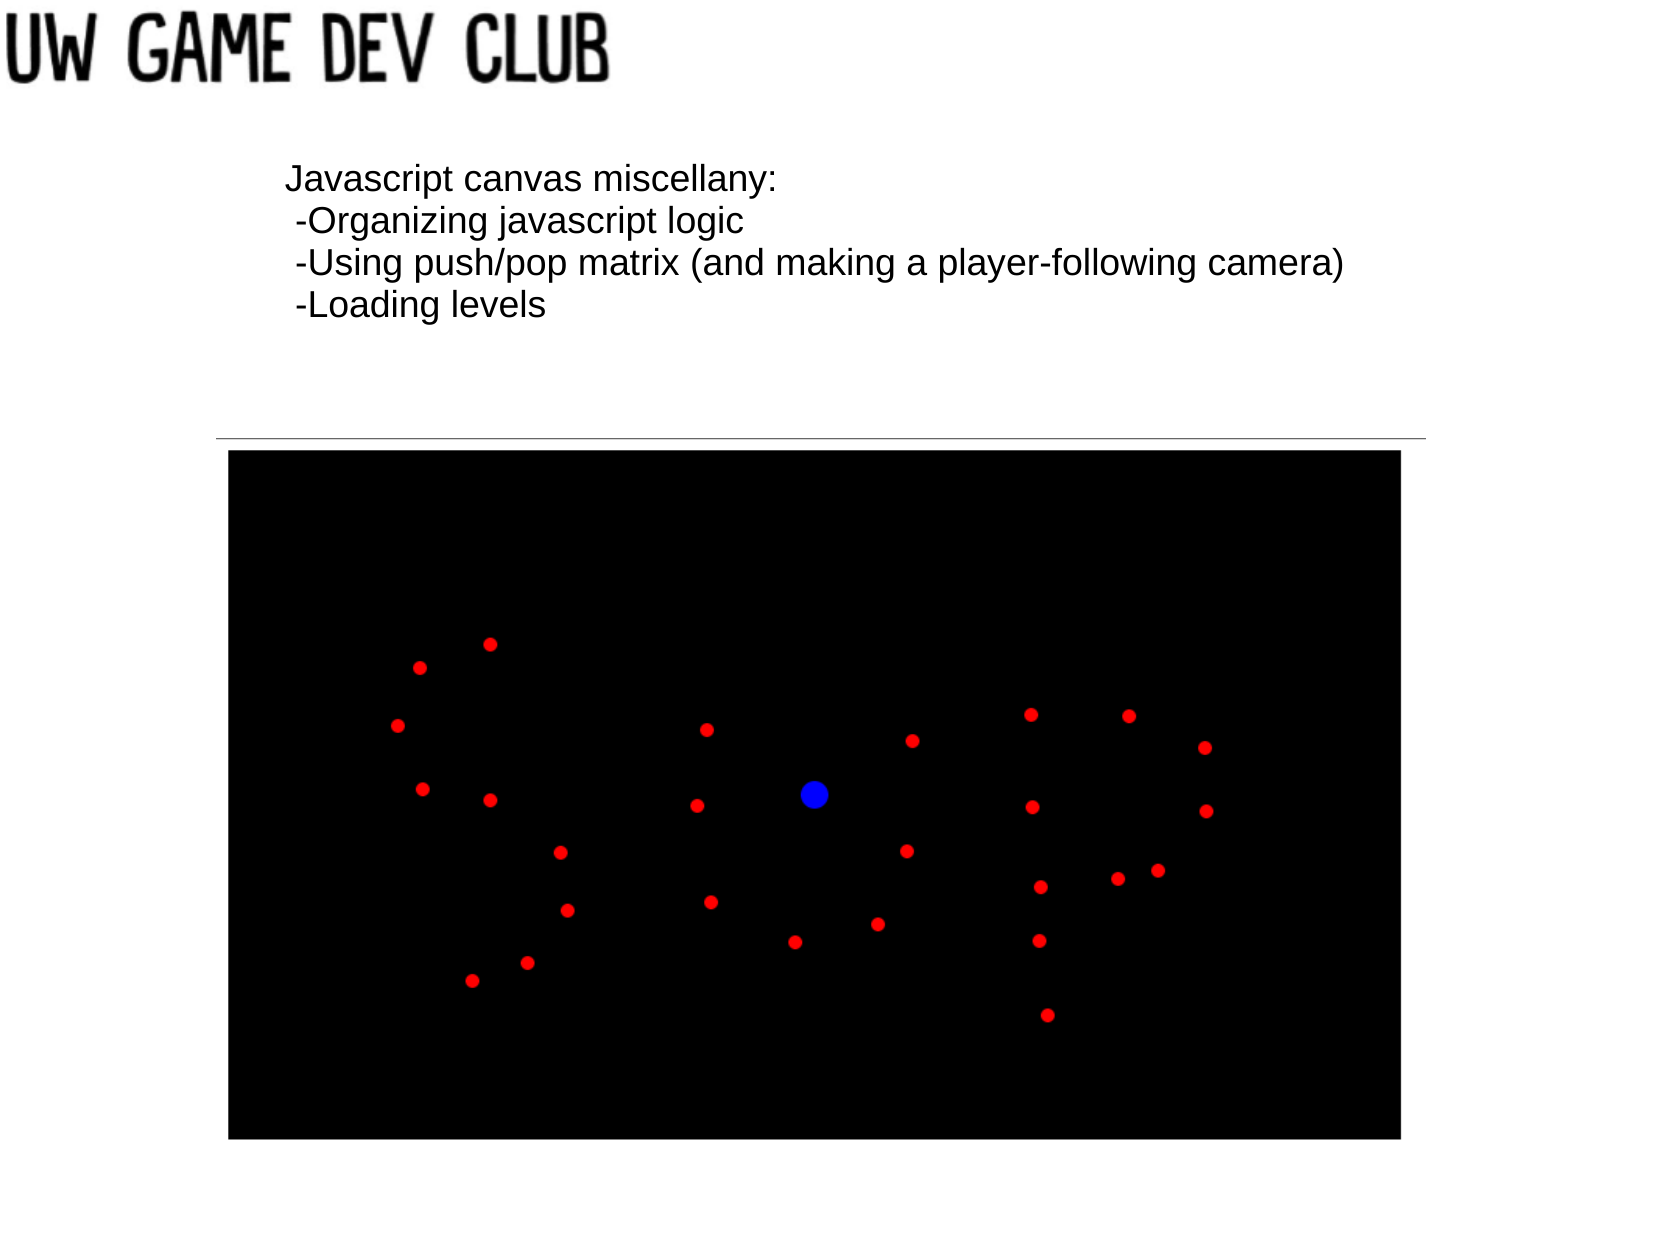

Javascript canvas miscellany:
 -Organizing javascript logic
 -Using push/pop matrix (and making a player-following camera)
 -Loading levels